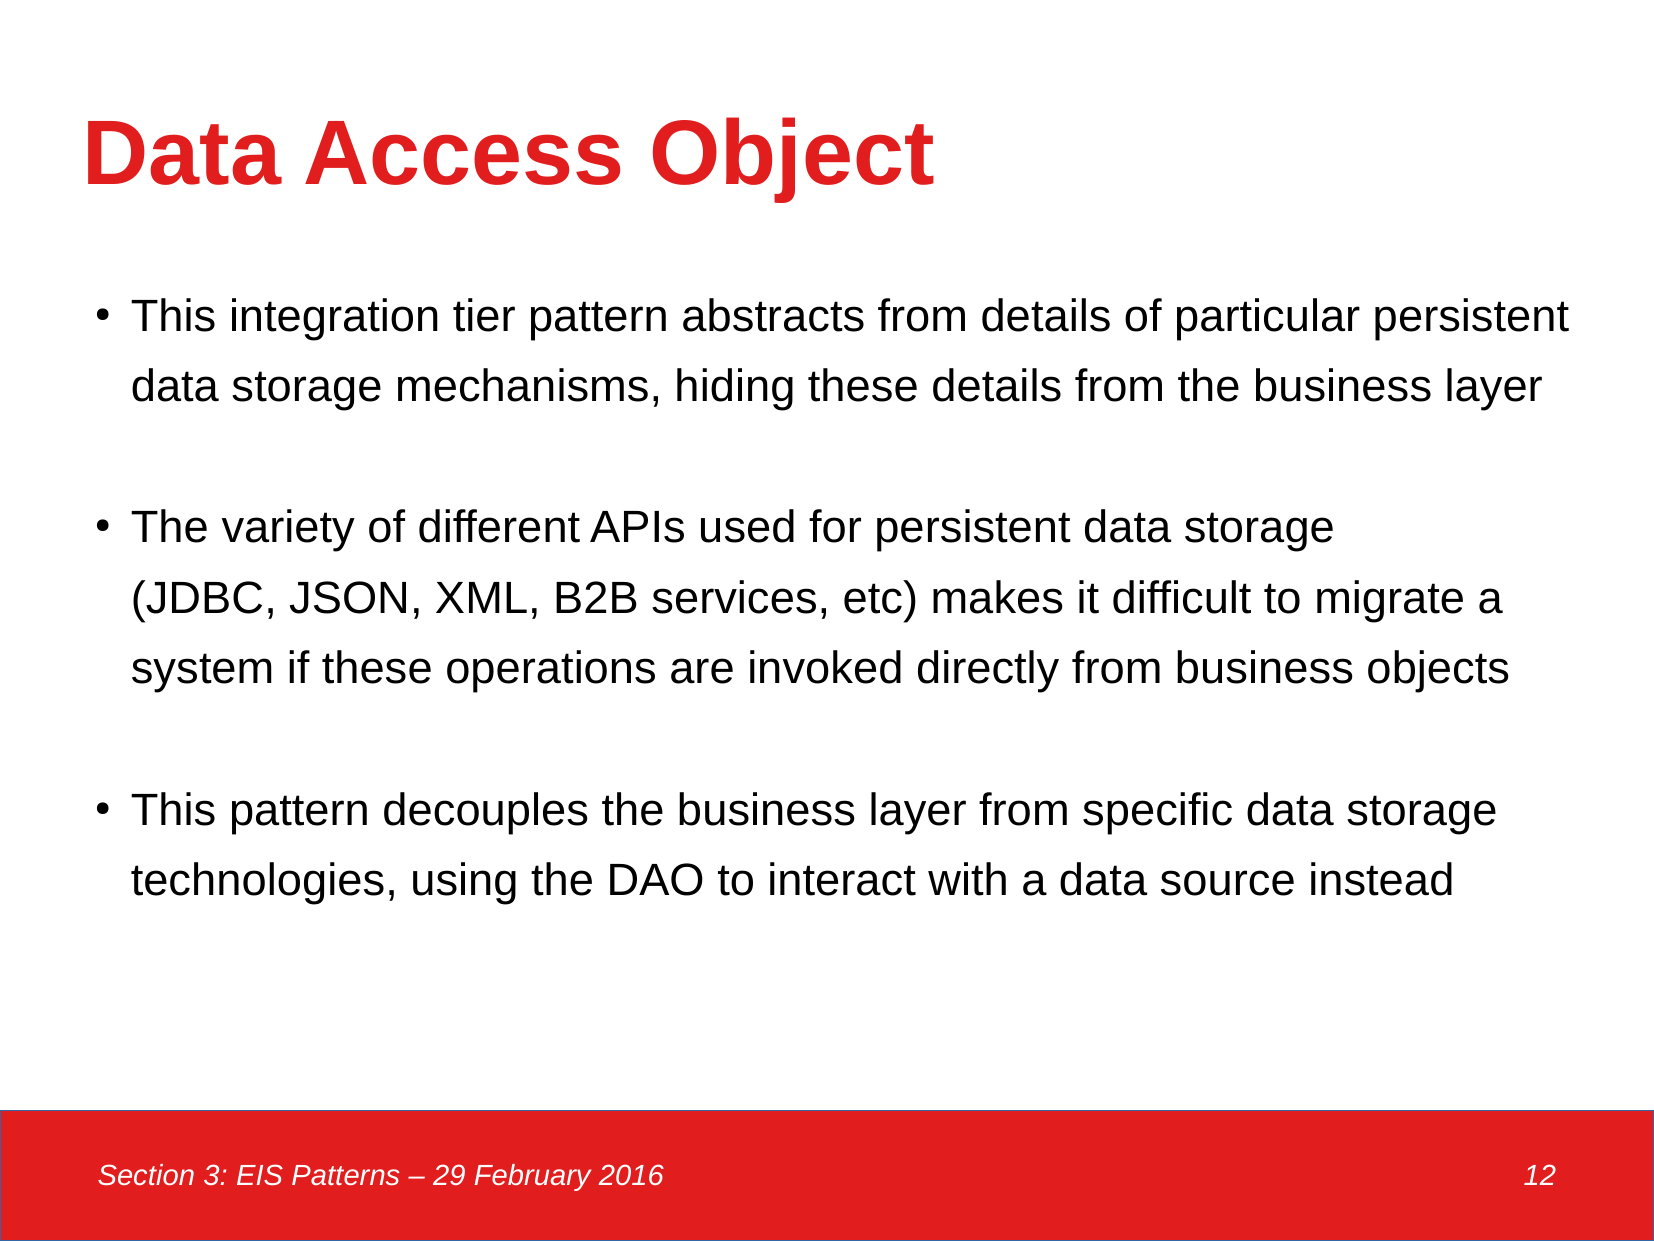

# Data Access Object
This integration tier pattern abstracts from details of particular persistent data storage mechanisms, hiding these details from the business layer
The variety of different APIs used for persistent data storage
(JDBC, JSON, XML, B2B services, etc) makes it difficult to migrate a system if these operations are invoked directly from business objects
This pattern decouples the business layer from specific data storage technologies, using the DAO to interact with a data source instead